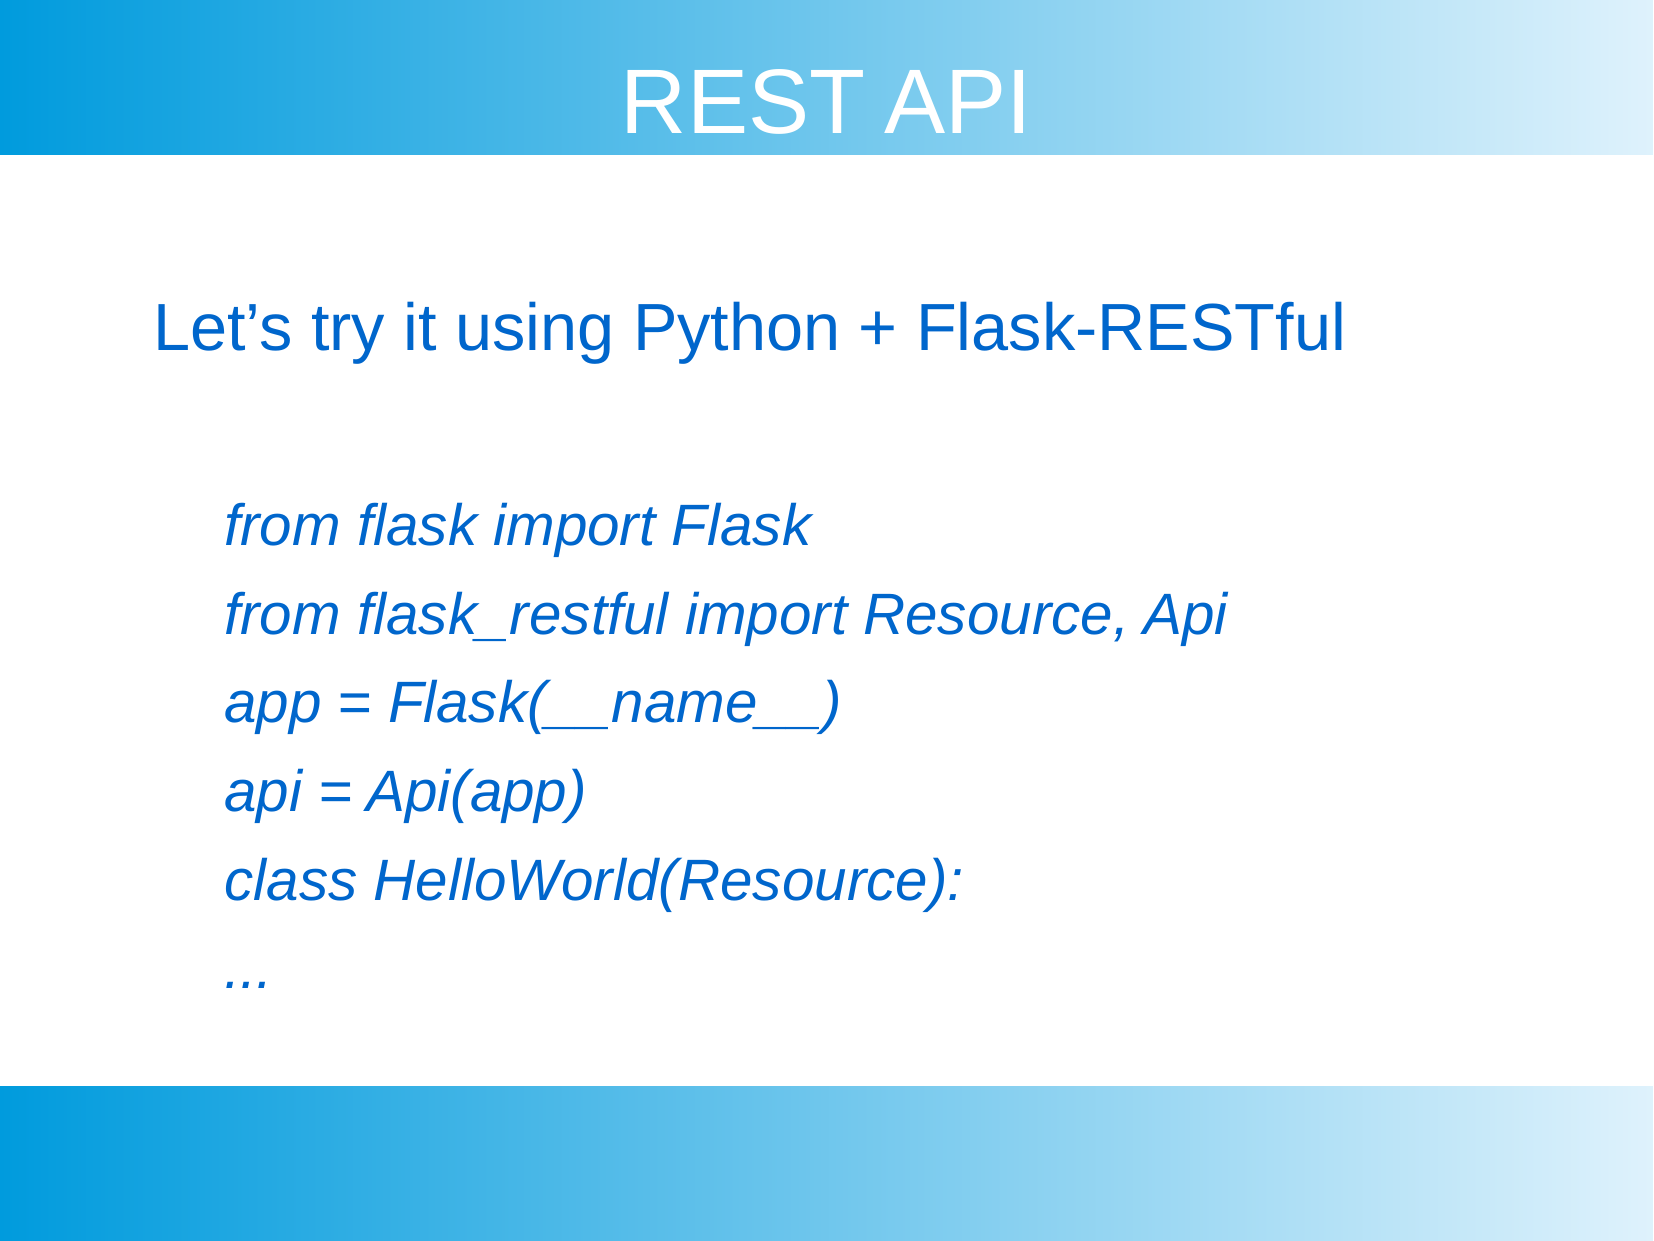

# REST API
Let’s try it using Python + Flask-RESTful
from flask import Flask
from flask_restful import Resource, Api
app = Flask(__name__)
api = Api(app)
class HelloWorld(Resource):
...